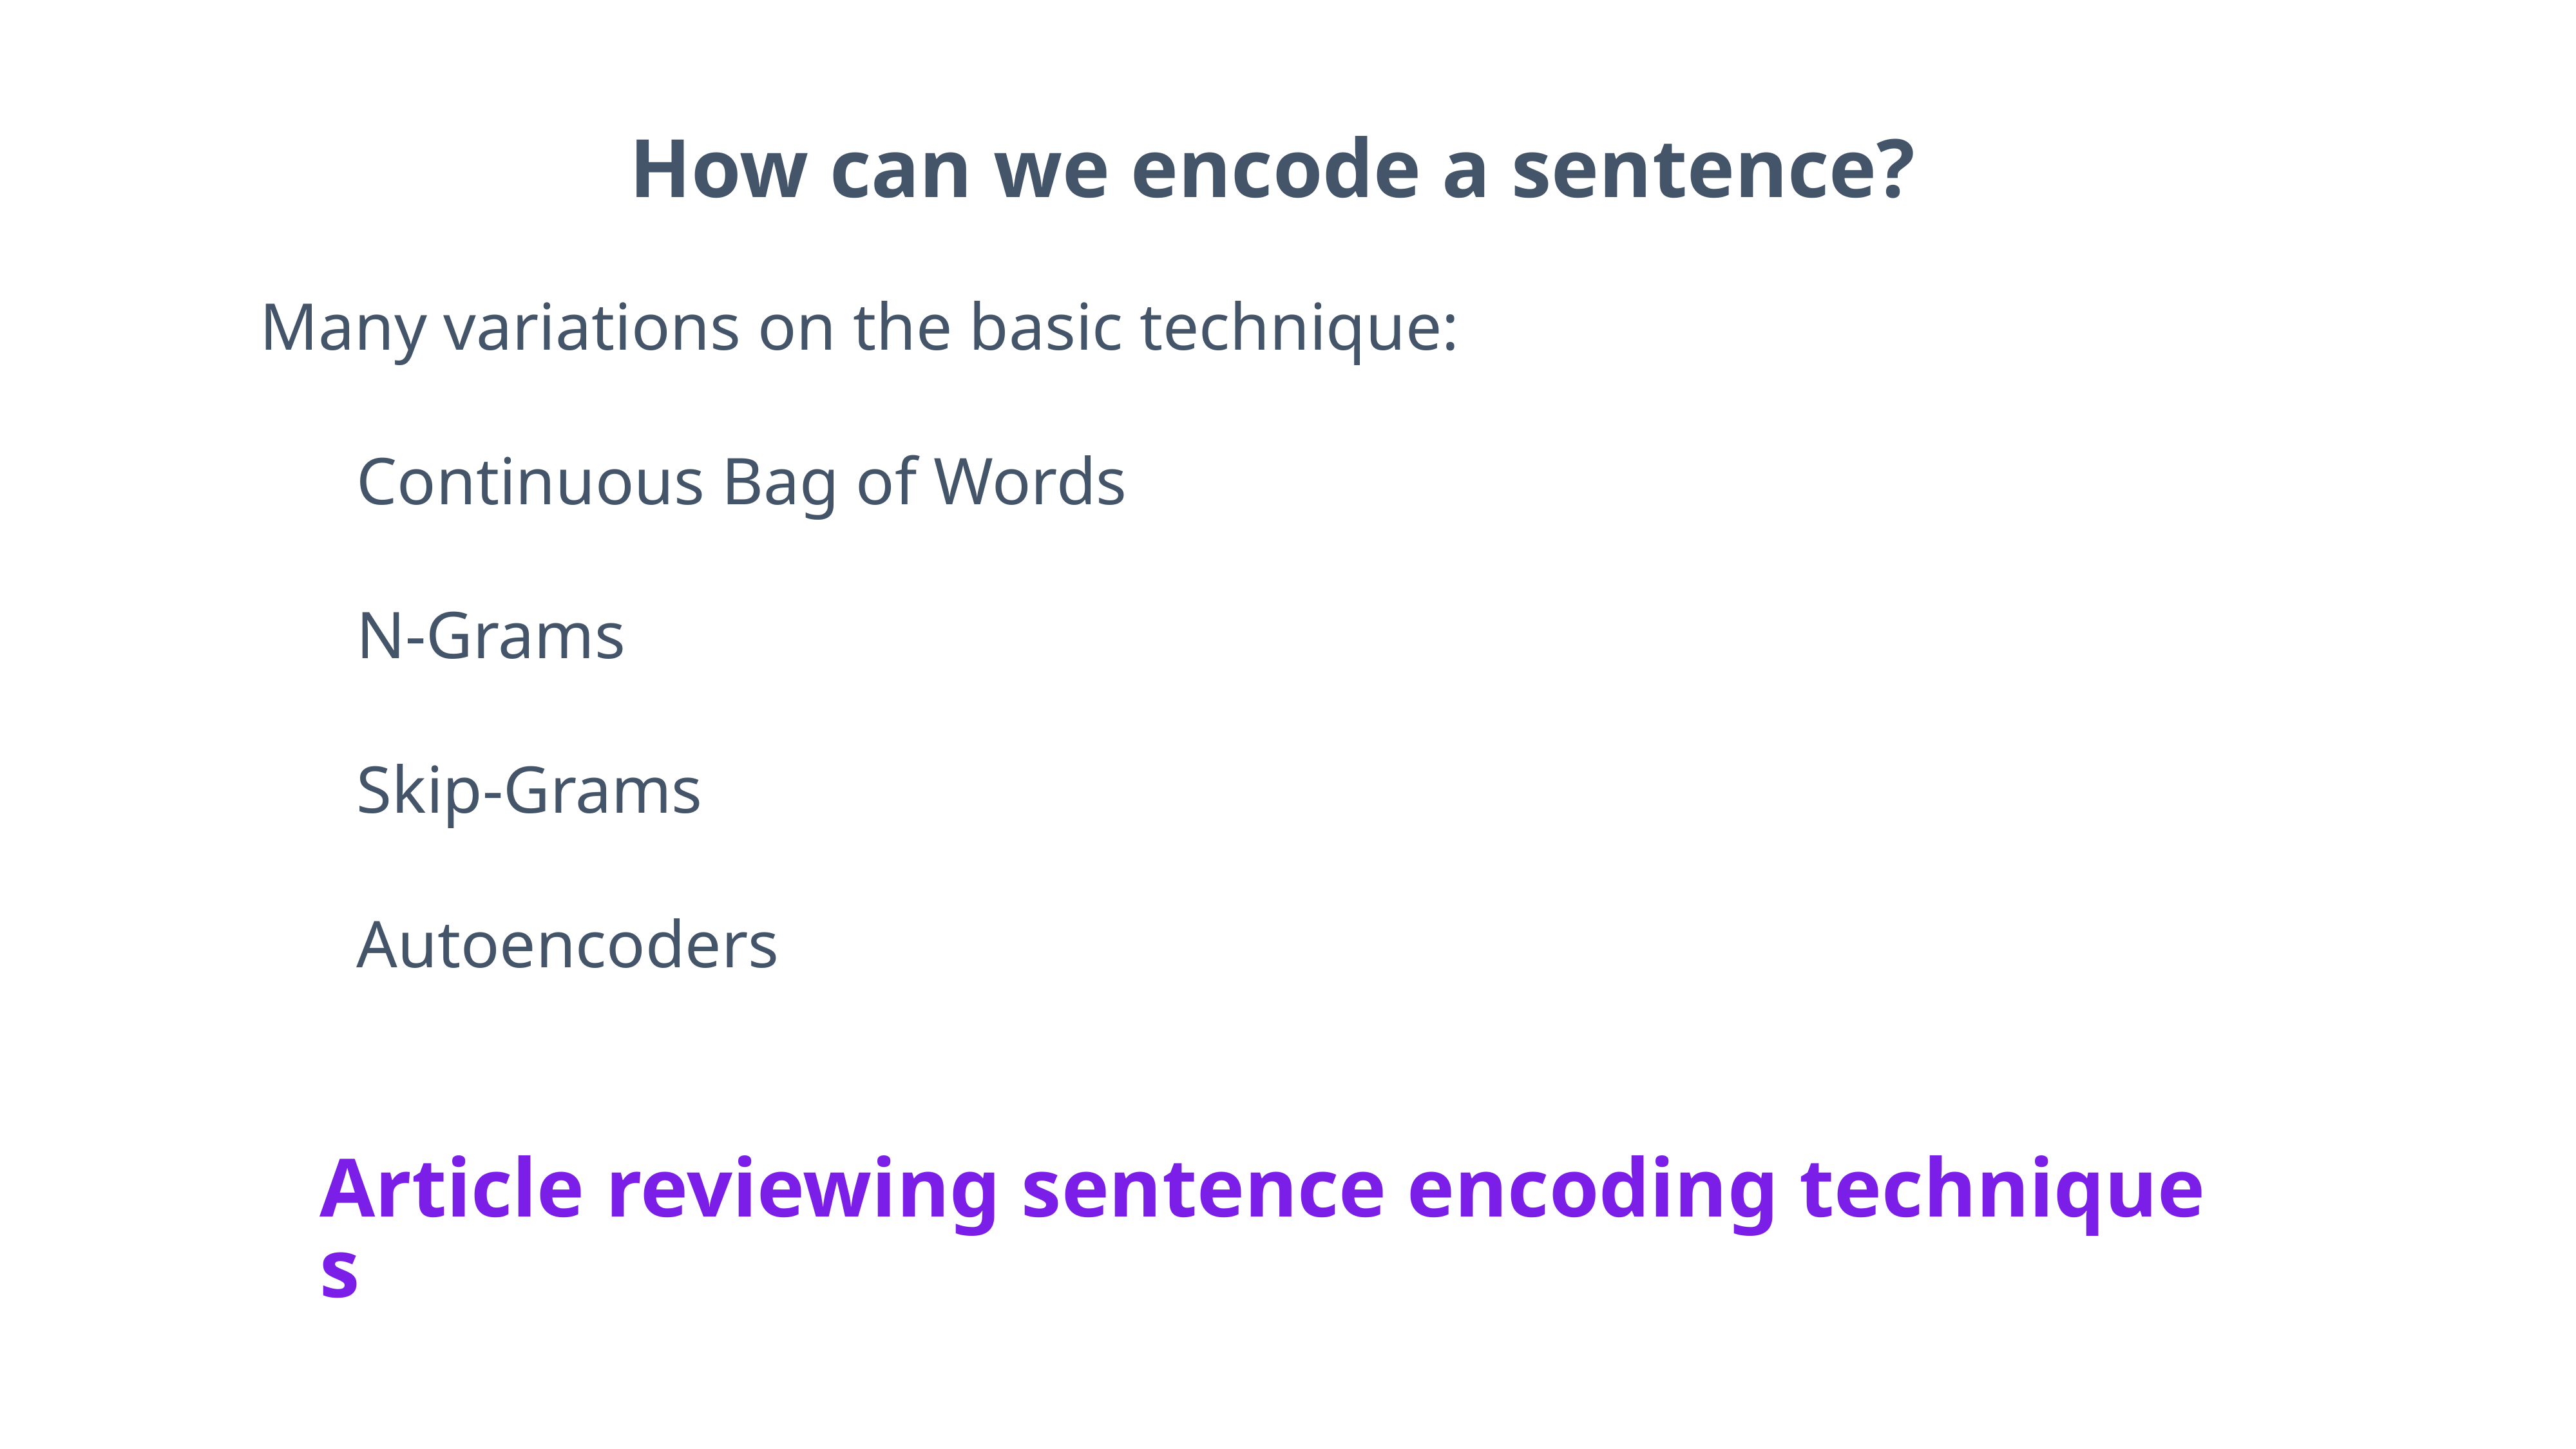

How can we encode a sentence?
Many variations on the basic technique:
		Continuous Bag of Words
		N-Grams
		Skip-Grams
		Autoencoders
Article reviewing sentence encoding techniques